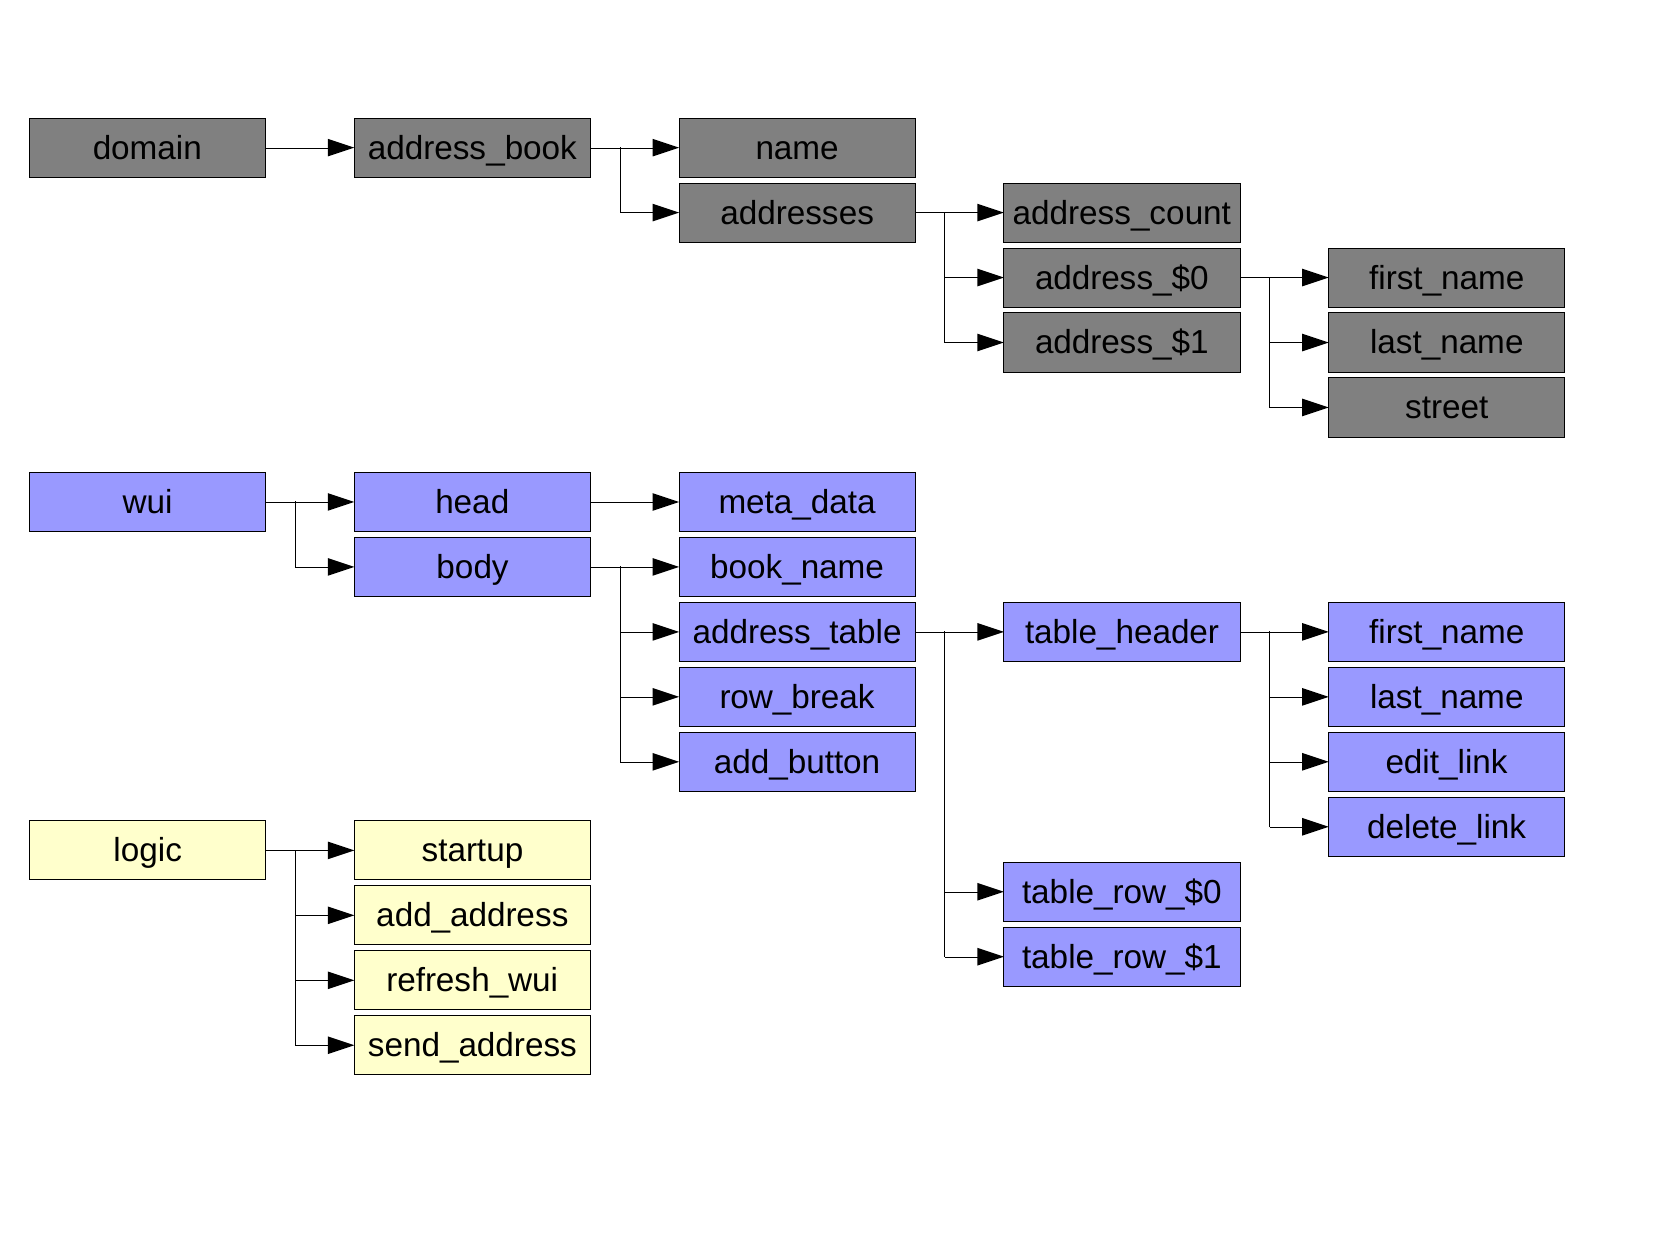

domain
address_book
name
addresses
address_count
address_$0
first_name
address_$1
last_name
street
wui
head
meta_data
body
book_name
address_table
table_header
first_name
row_break
last_name
add_button
edit_link
delete_link
table_row_$0
table_row_$1
logic
startup
add_address
refresh_wui
send_address